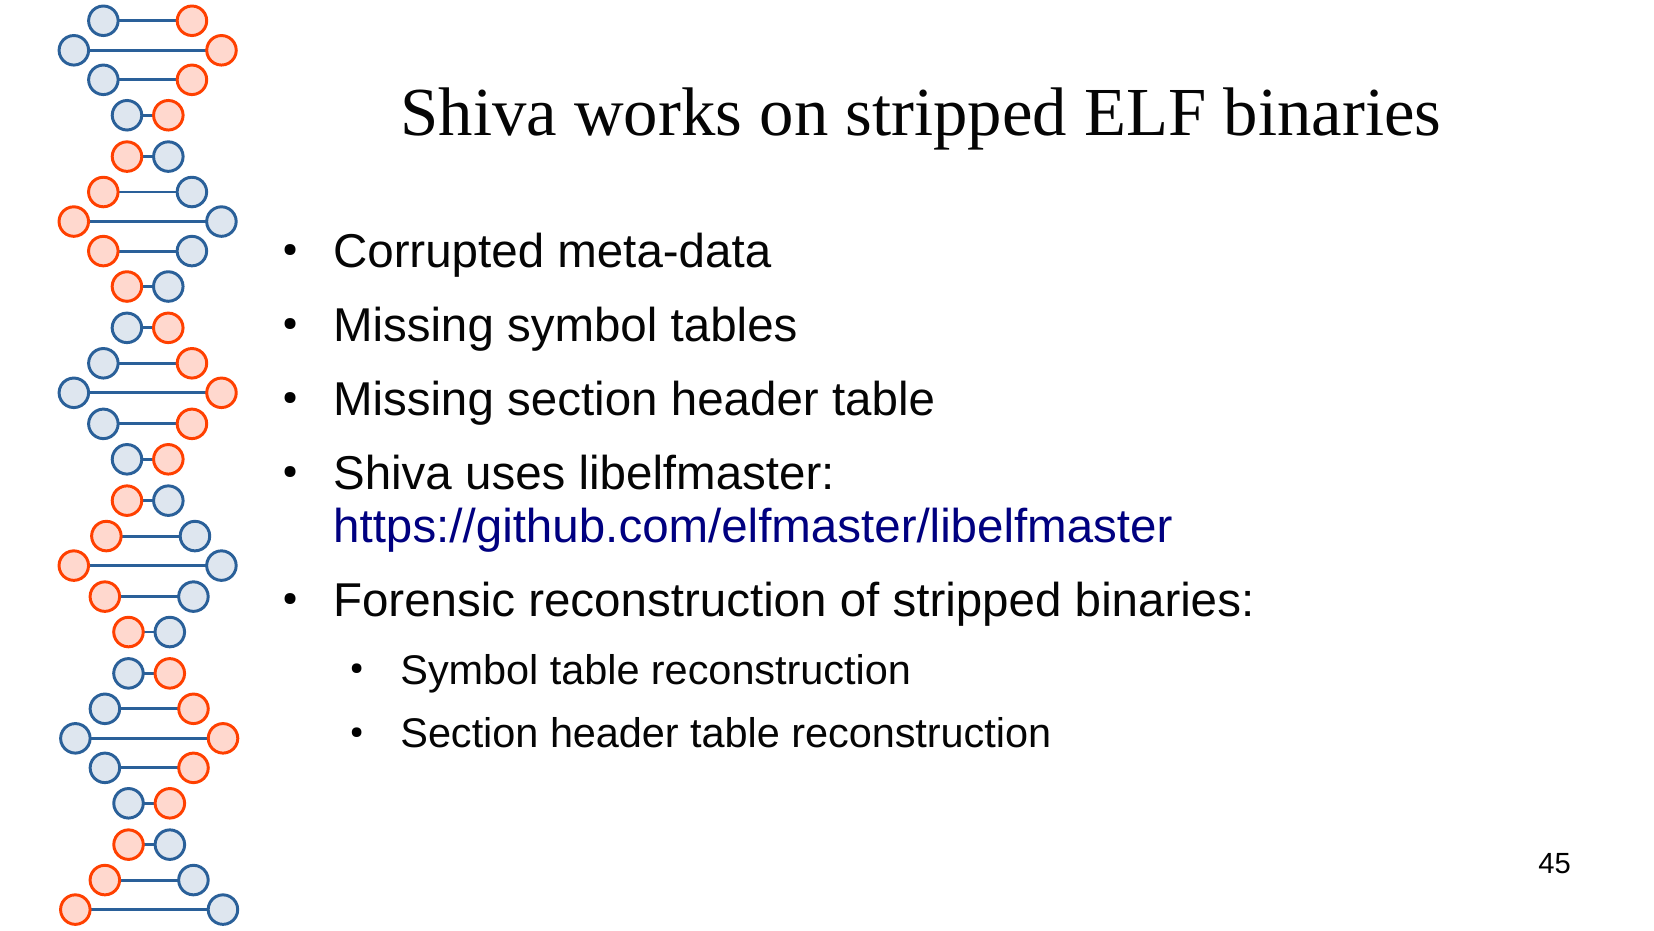

# Shiva works on stripped ELF binaries
Corrupted meta-data
Missing symbol tables
Missing section header table
Shiva uses libelfmaster:https://github.com/elfmaster/libelfmaster
Forensic reconstruction of stripped binaries:
Symbol table reconstruction
Section header table reconstruction
45